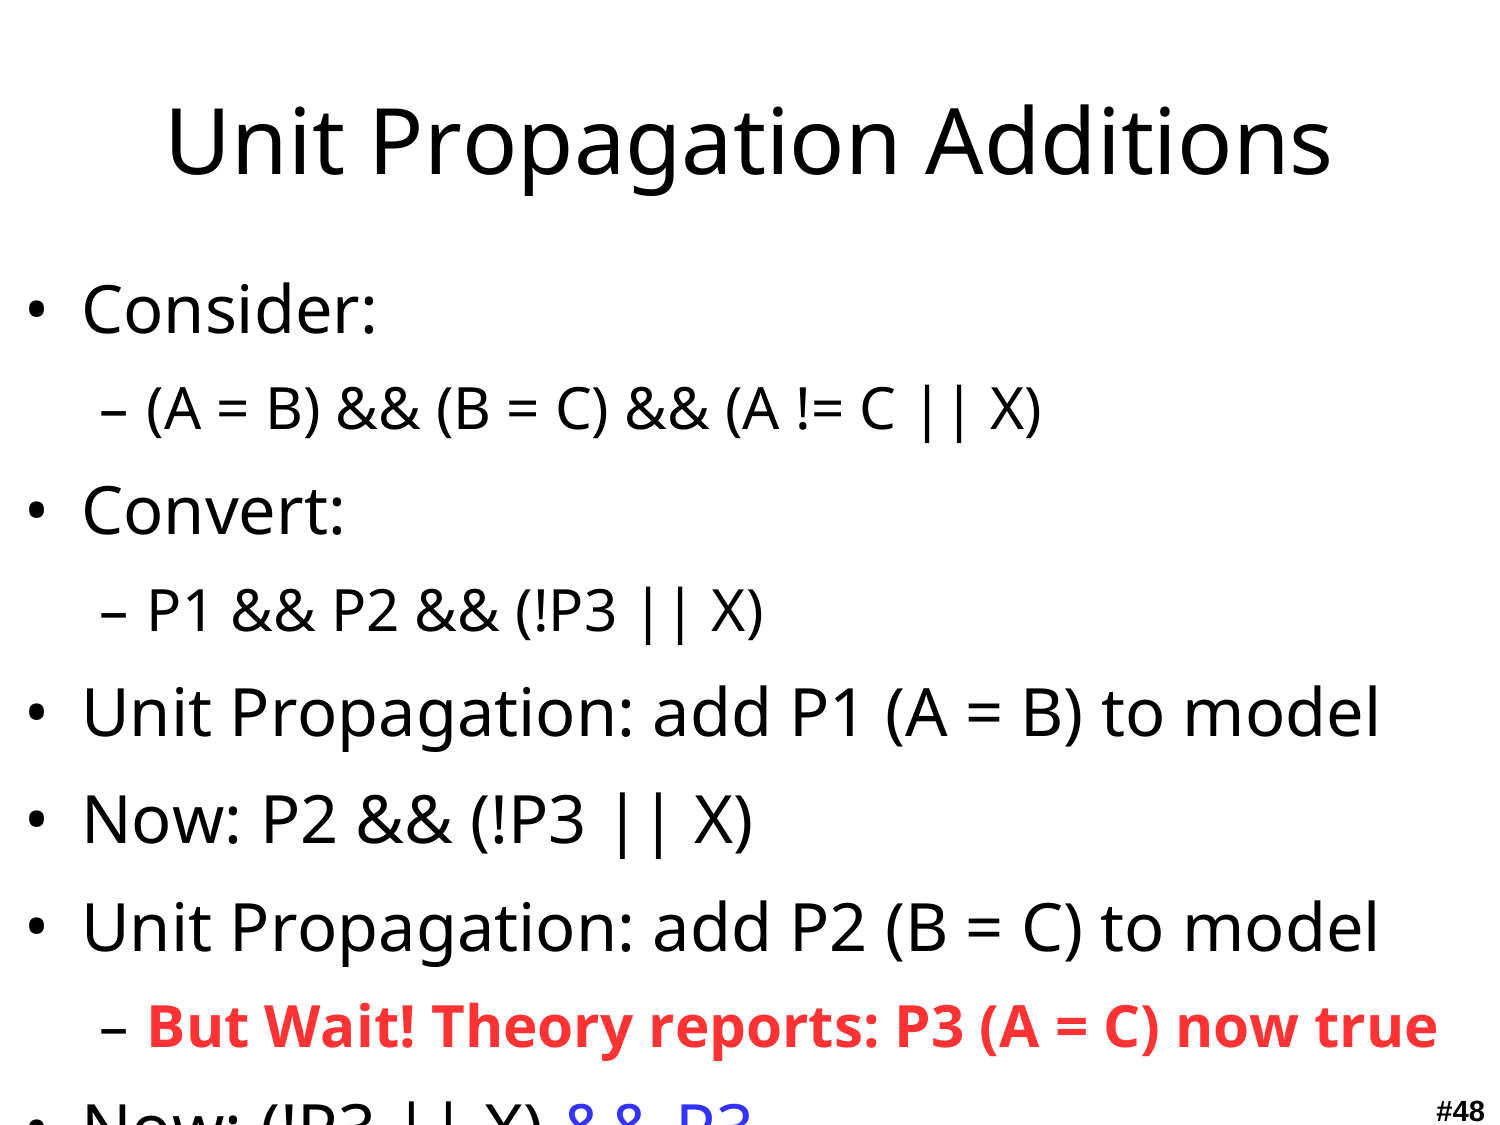

# Unit Propagation Additions
Consider:
(A = B) && (B = C) && (A != C || X)
Convert:
P1 && P2 && (!P3 || X)
Unit Propagation: add P1 (A = B) to model
Now: P2 && (!P3 || X)
Unit Propagation: add P2 (B = C) to model
But Wait! Theory reports: P3 (A = C) now true
Now: (!P3 || X) && P3 …
48